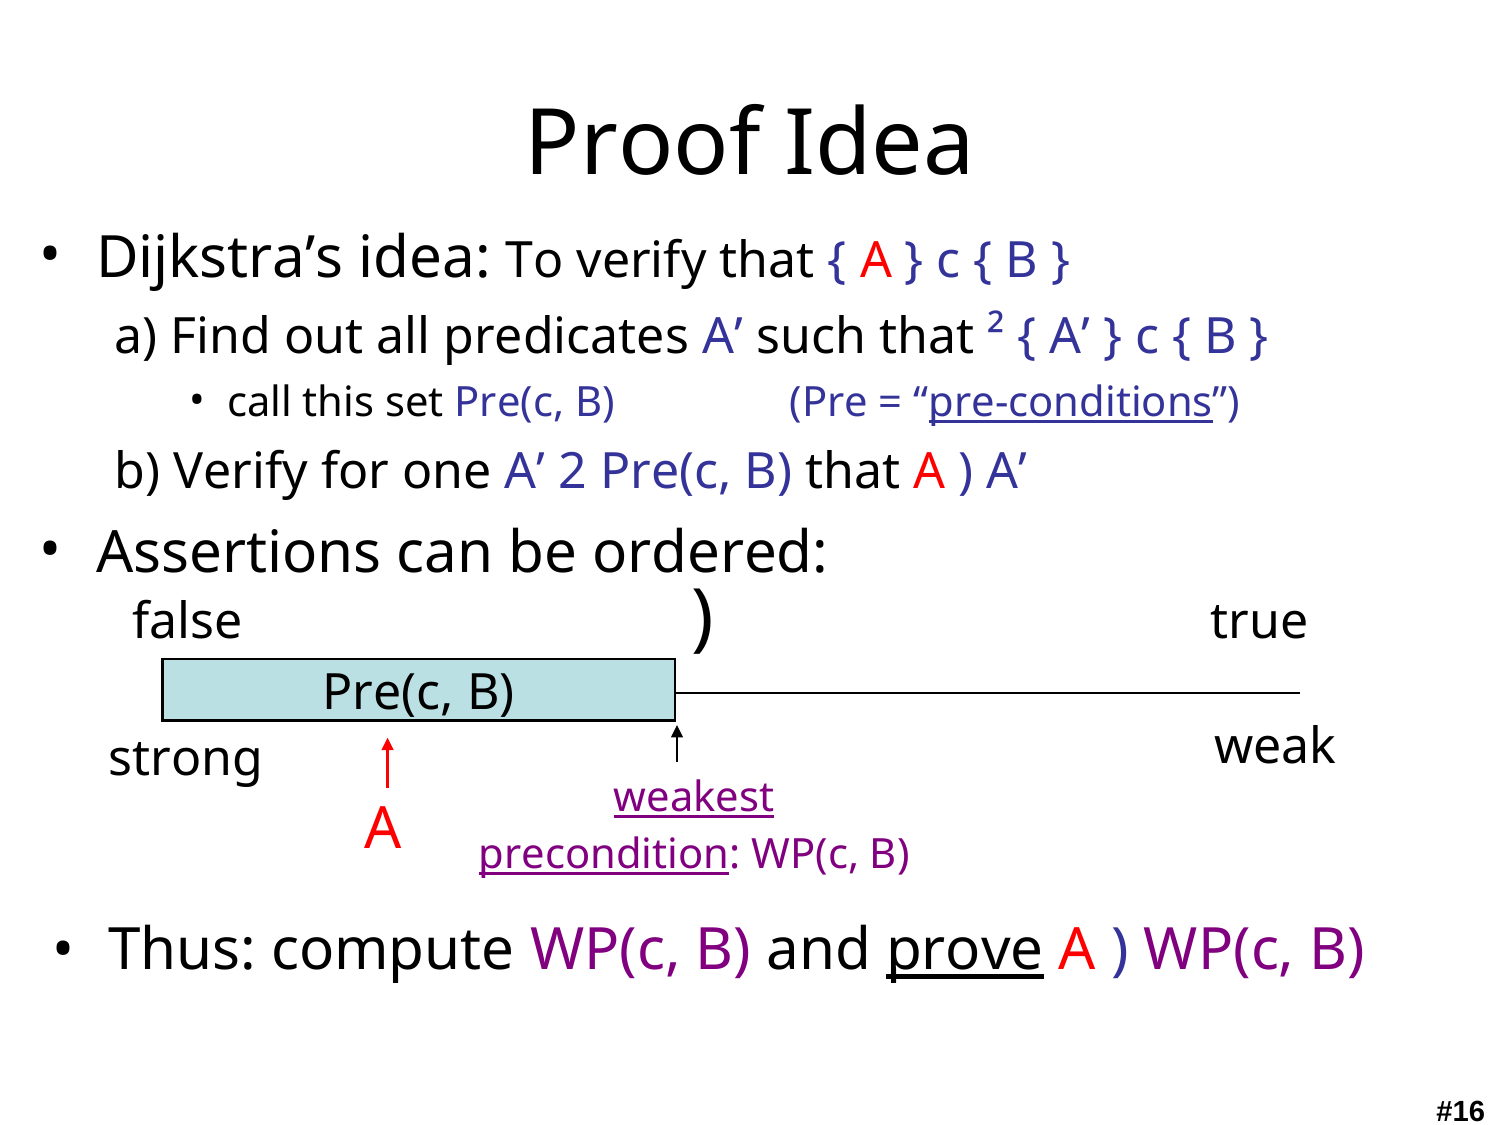

# Proof Idea
Dijkstra’s idea: To verify that { A } c { B }
a) Find out all predicates A’ such that ² { A’ } c { B }
call this set Pre(c, B)		(Pre = “pre-conditions”)
b) Verify for one A’ 2 Pre(c, B) that A ) A’
Assertions can be ordered:
)
false
true
weak
strong
Pre(c, B)
weakest
precondition: WP(c, B)
A
Thus: compute WP(c, B) and prove A ) WP(c, B)
16